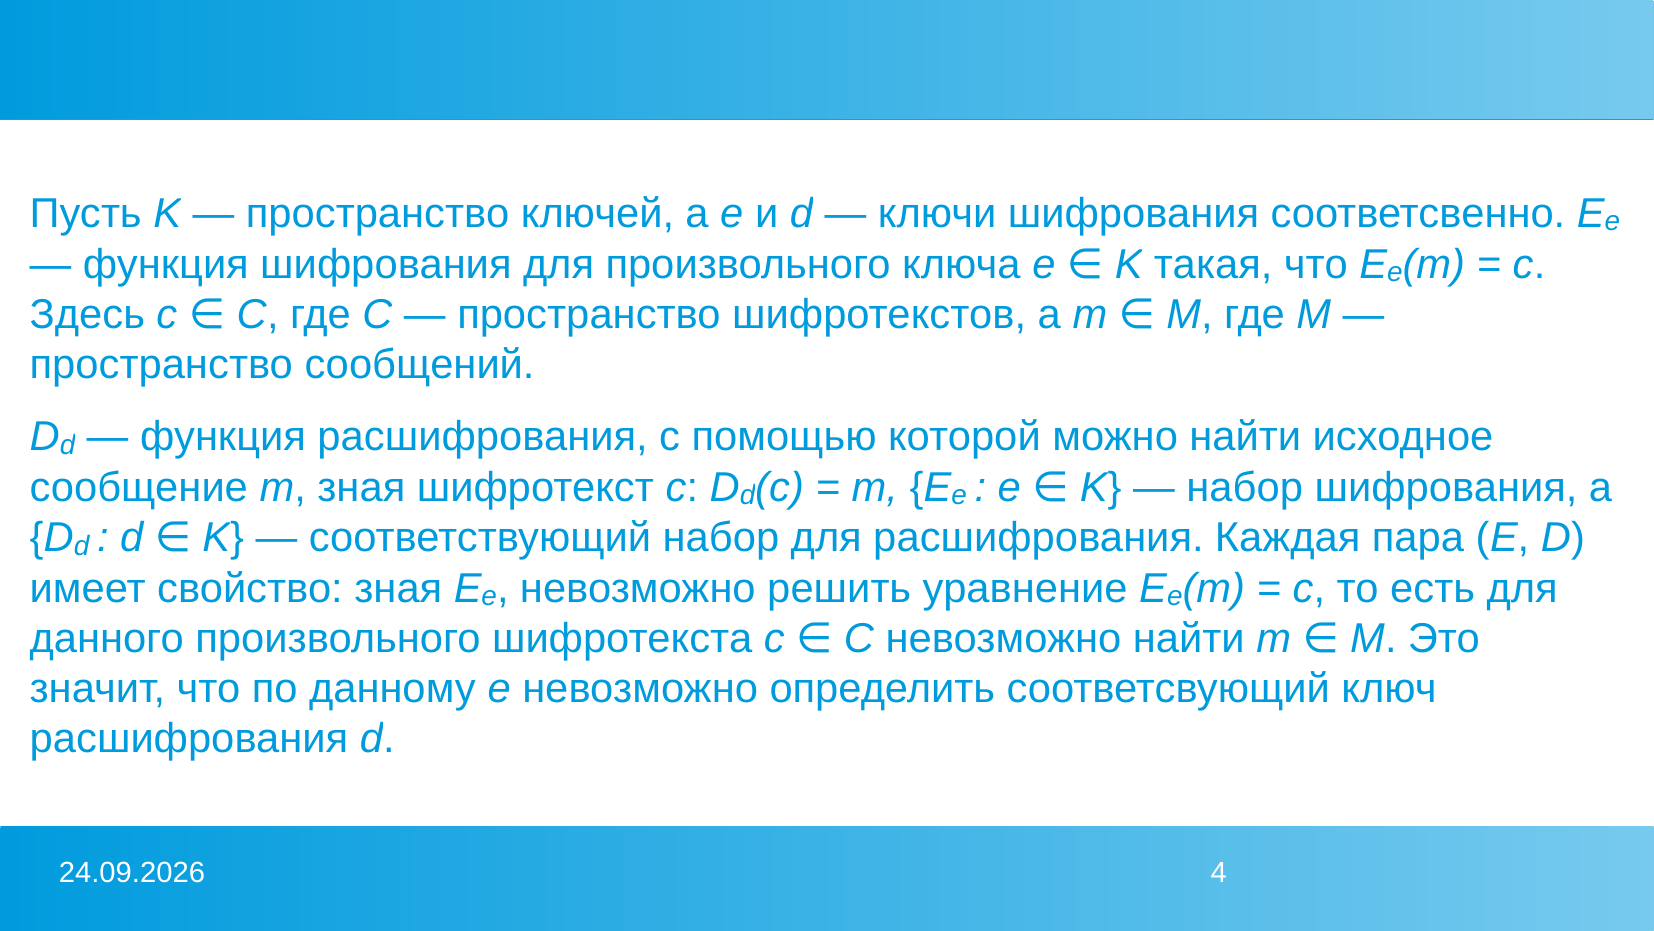

# Пусть K — пространство ключей, а e и d — ключи шифрования соответсвенно. Ee — функция шифрования для произвольного ключа e ∈ K такая, что Ee(m) = c. Здесь c ∈ C, где C — пространство шифротекстов, а m ∈ M, где M — пространство сообщений.
Dd — функция расшифрования, с помощью которой можно найти исходное сообщение m, зная шифротекст c: Dd(c) = m, {Ee : e ∈ K} — набор шифрования, а {Dd : d ∈ K} — соответствующий набор для расшифрования. Каждая пара (E, D) имеет свойство: зная Ee, невозможно решить уравнение Ee(m) = c, то есть для данного произвольного шифротекста c ∈ C невозможно найти m ∈ M. Это значит, что по данному e невозможно определить соответсвующий ключ расшифрования d.